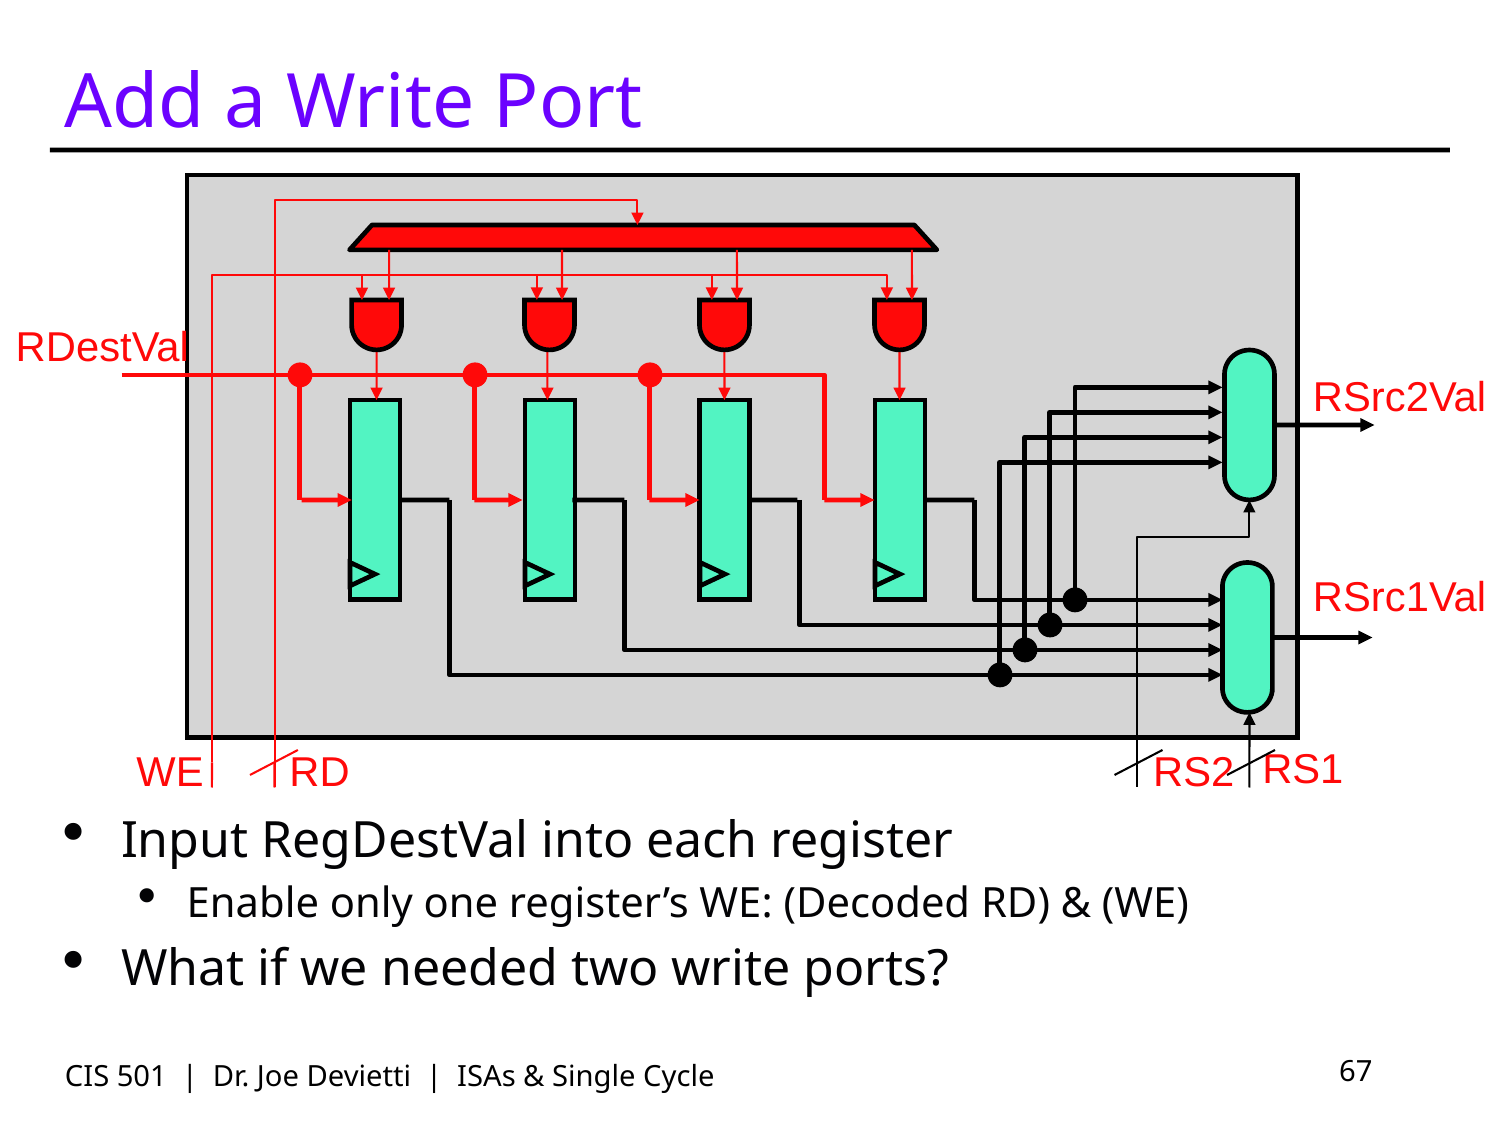

Add a Write Port
RDestVal
RSrc2Val
RSrc1Val
RS1
WE
RD
RS2
Input RegDestVal into each register
Enable only one register’s WE: (Decoded RD) & (WE)
What if we needed two write ports?
CIS 501 | Dr. Joe Devietti | ISAs & Single Cycle